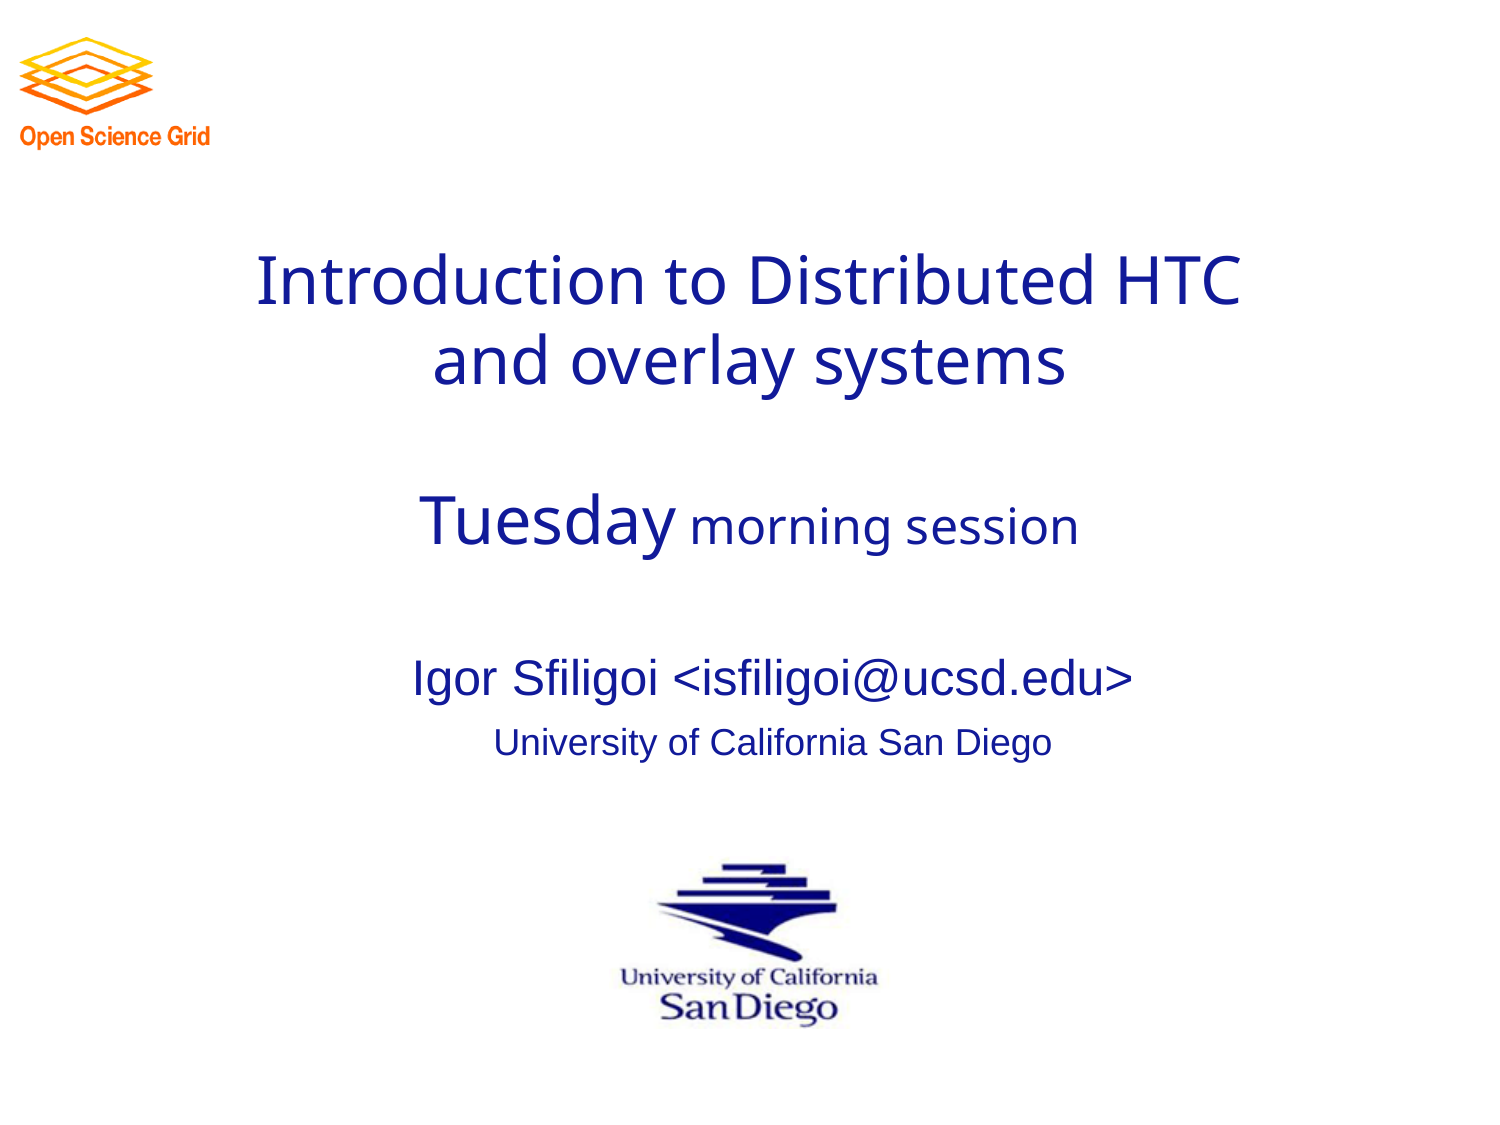

# Introduction to Distributed HTC and overlay systems Tuesday morning session
Igor Sfiligoi <isfiligoi@ucsd.edu>
University of California San Diego